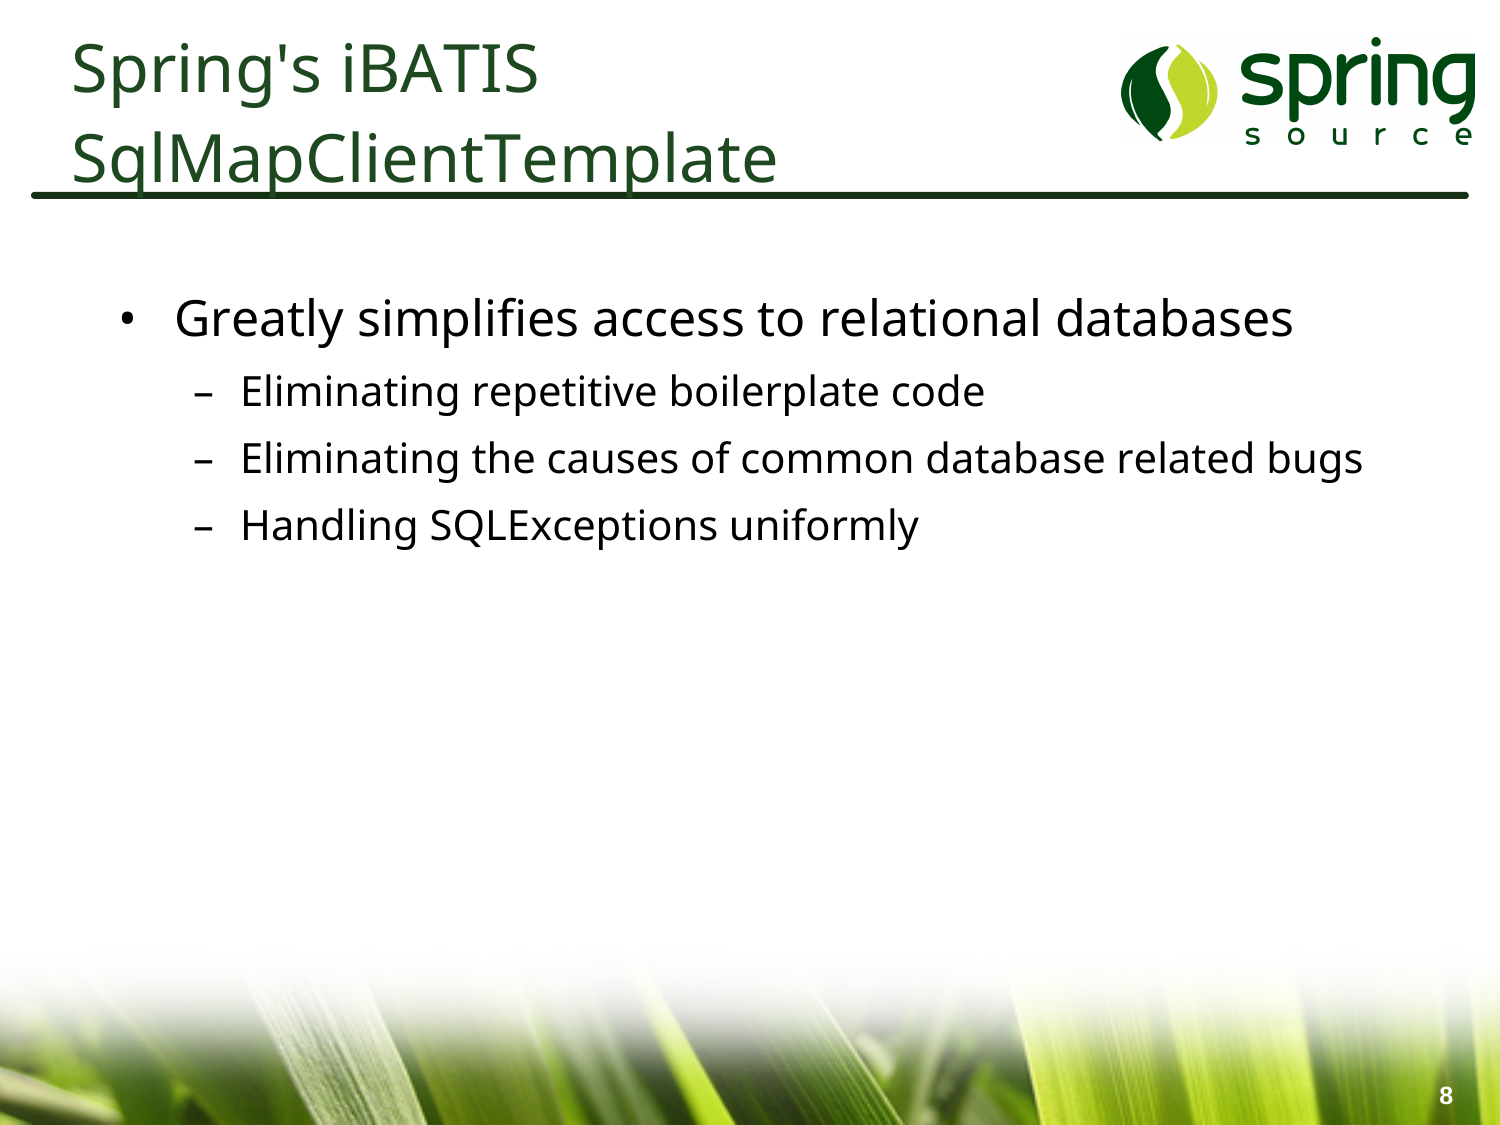

# Spring's iBATIS SqlMapClientTemplate
Greatly simplifies access to relational databases
Eliminating repetitive boilerplate code
Eliminating the causes of common database related bugs
Handling SQLExceptions uniformly